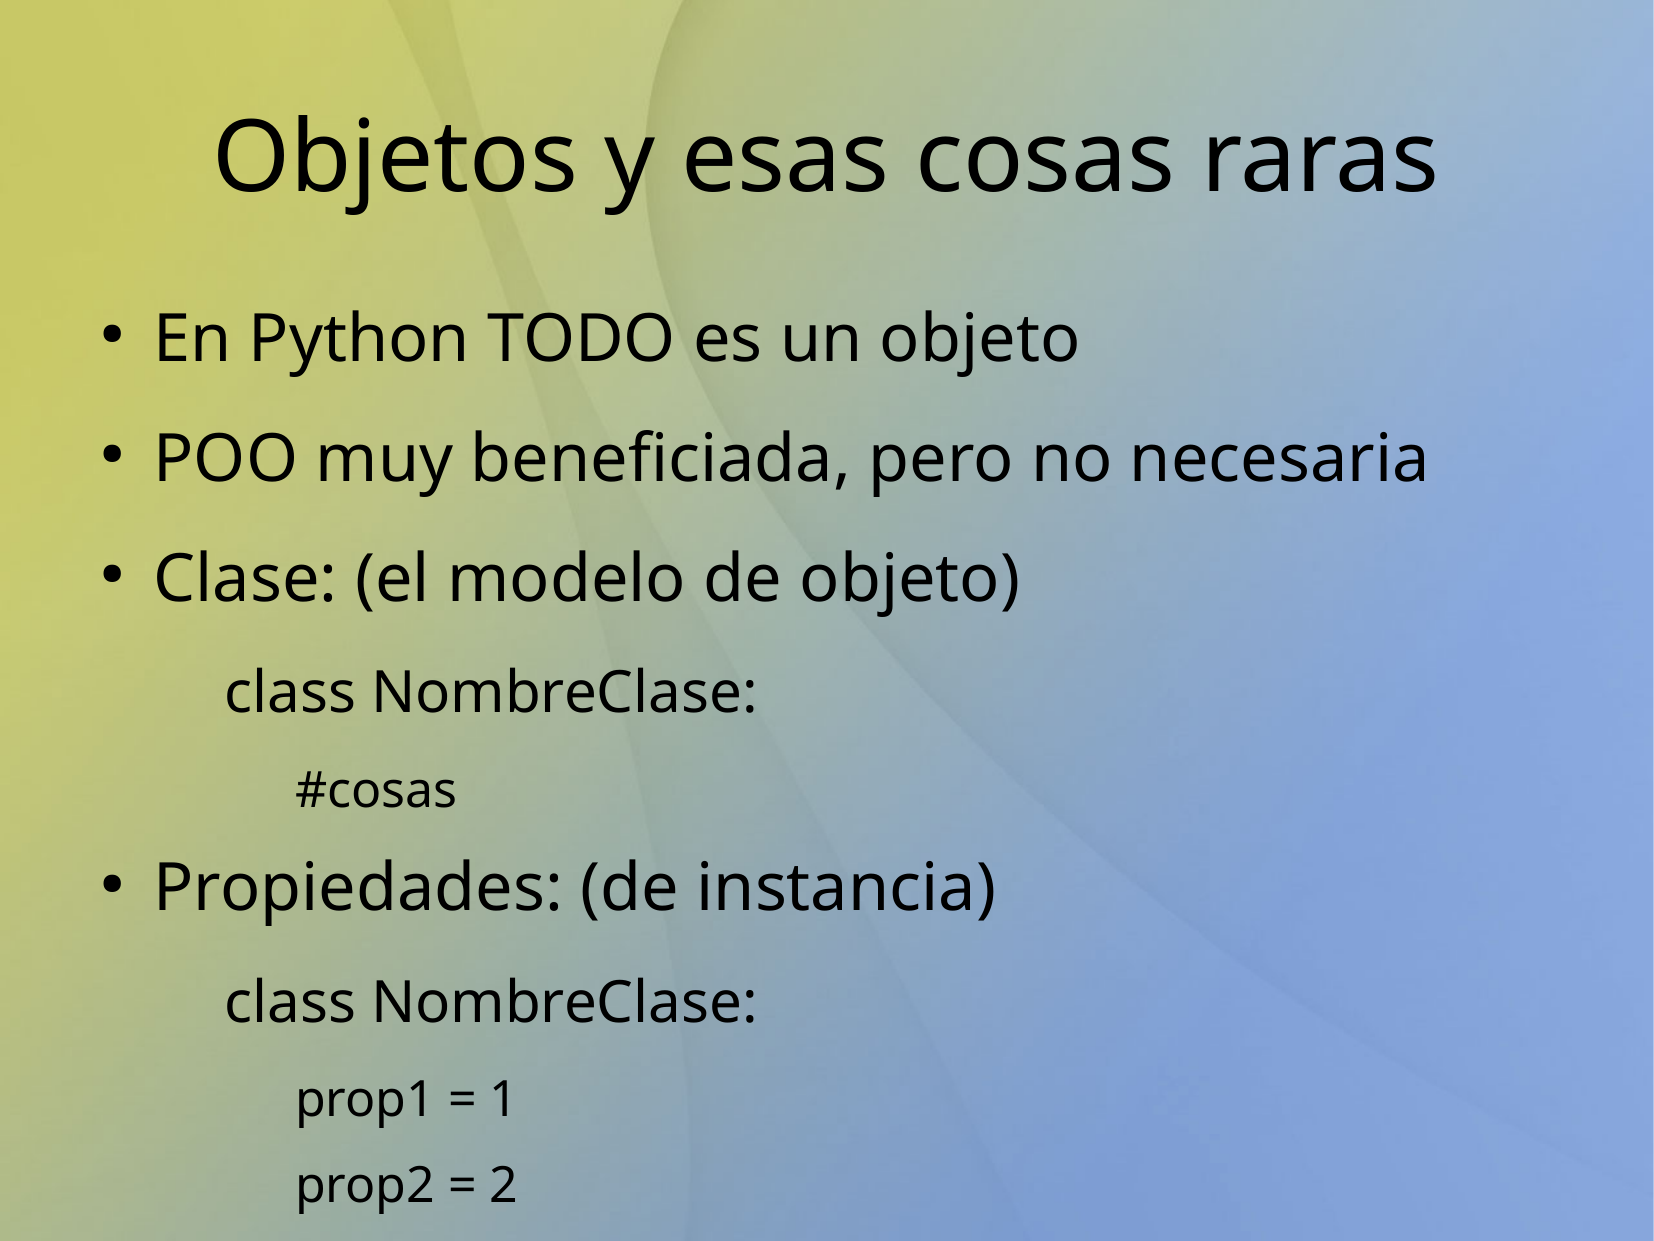

# Objetos y esas cosas raras
En Python TODO es un objeto
POO muy beneficiada, pero no necesaria
Clase: (el modelo de objeto)
class NombreClase:
#cosas
Propiedades: (de instancia)
class NombreClase:
prop1 = 1
prop2 = 2